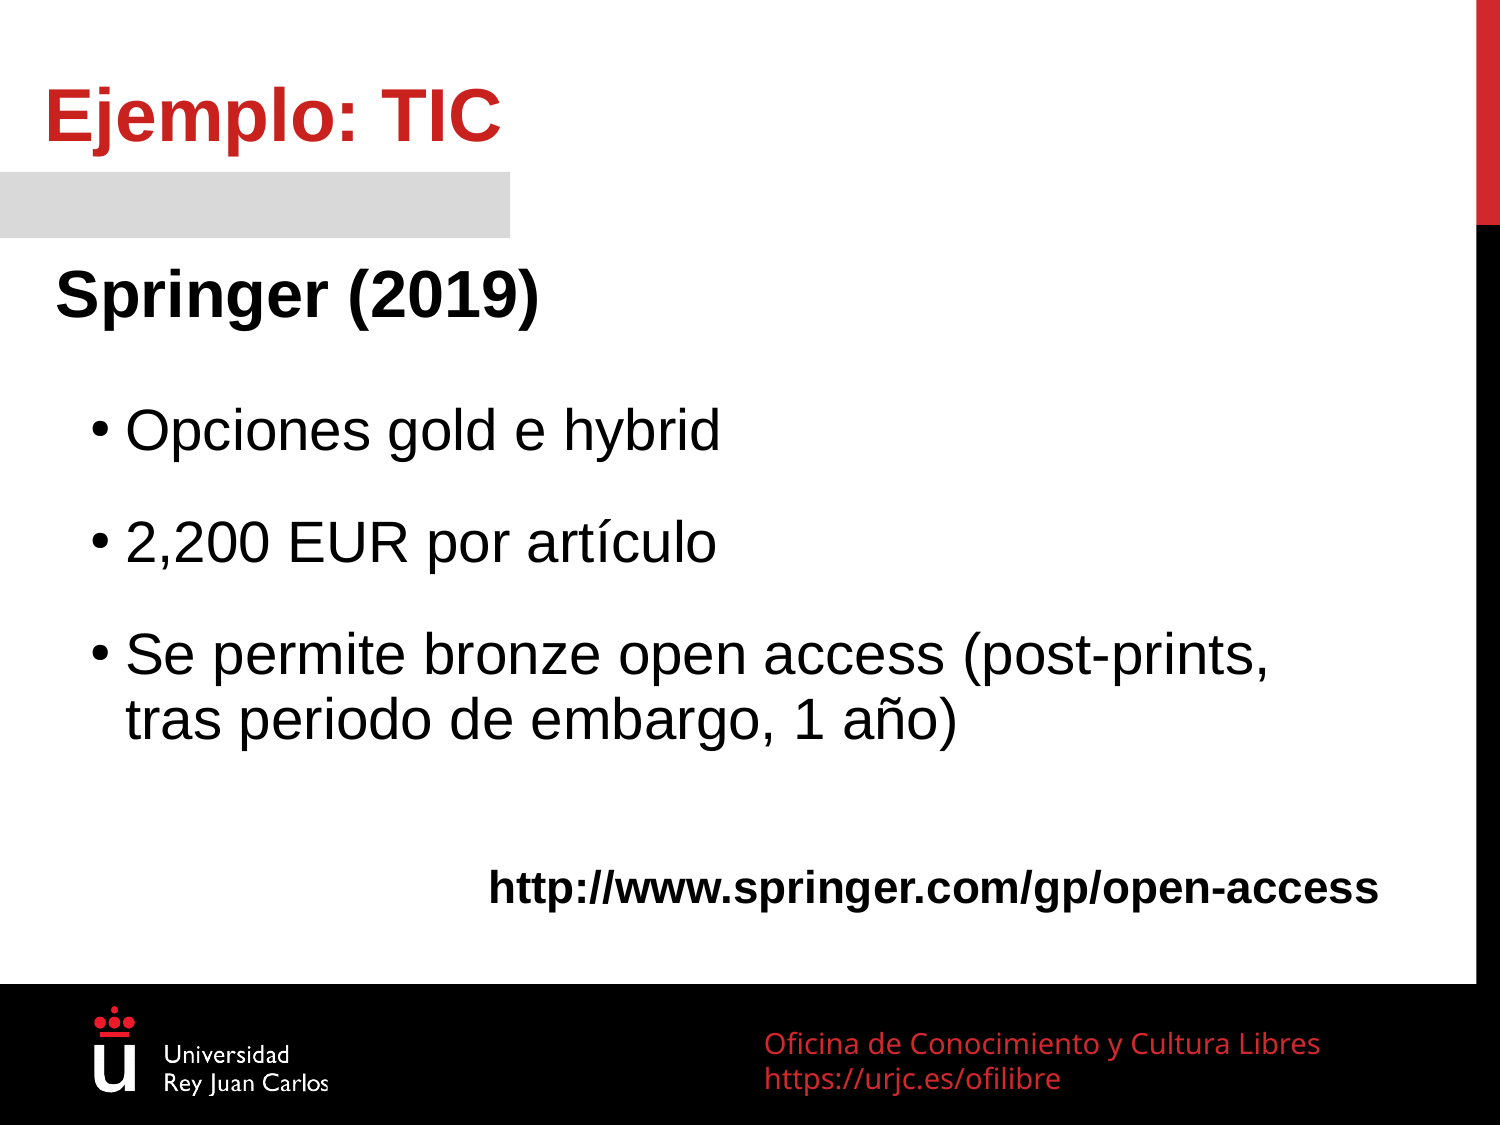

#
Ejemplo: TIC
Springer (2019)
Opciones gold e hybrid
2,200 EUR por artículo
Se permite bronze open access (post-prints, tras periodo de embargo, 1 año)
http://www.springer.com/gp/open-access
Oficina de Conocimiento y Cultura Libres
https://urjc.es/ofilibre